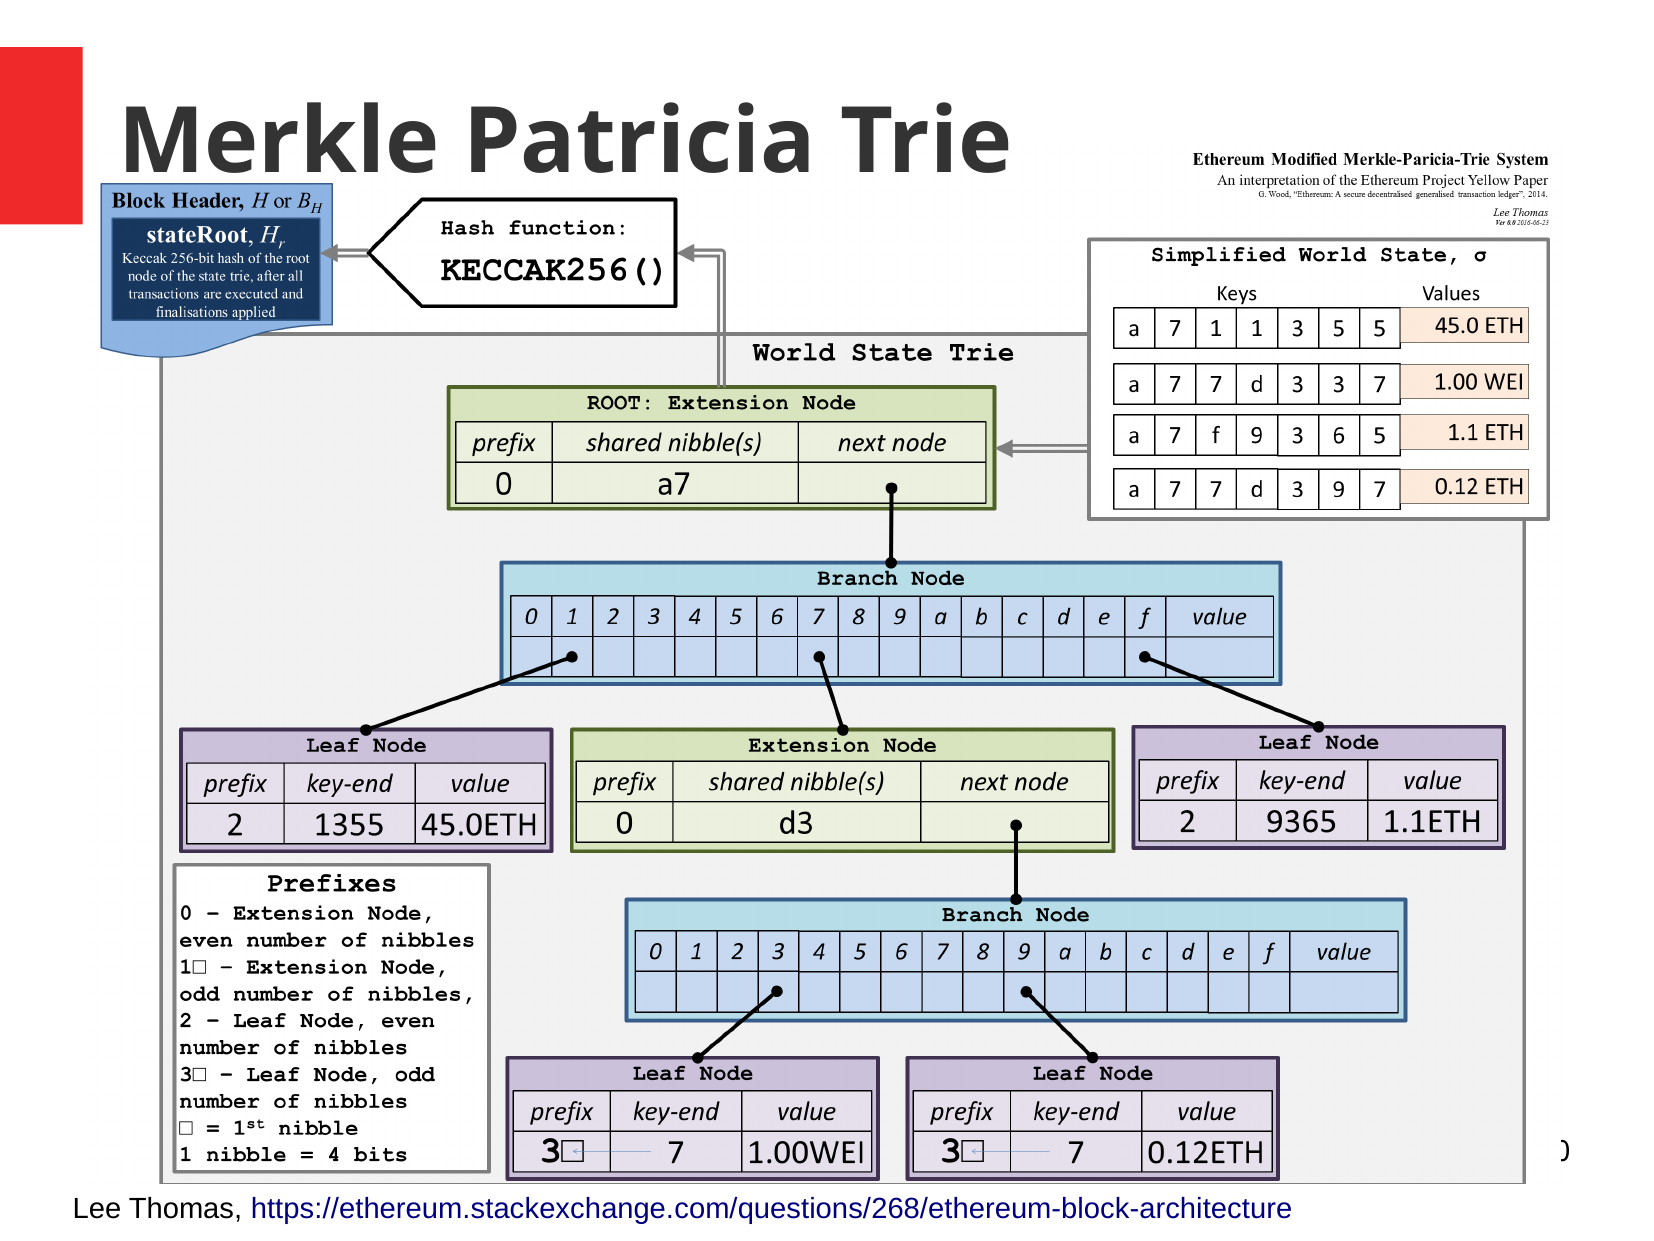

# Merkle Patricia Trie
7
Lee Thomas, https://ethereum.stackexchange.com/questions/268/ethereum-block-architecture